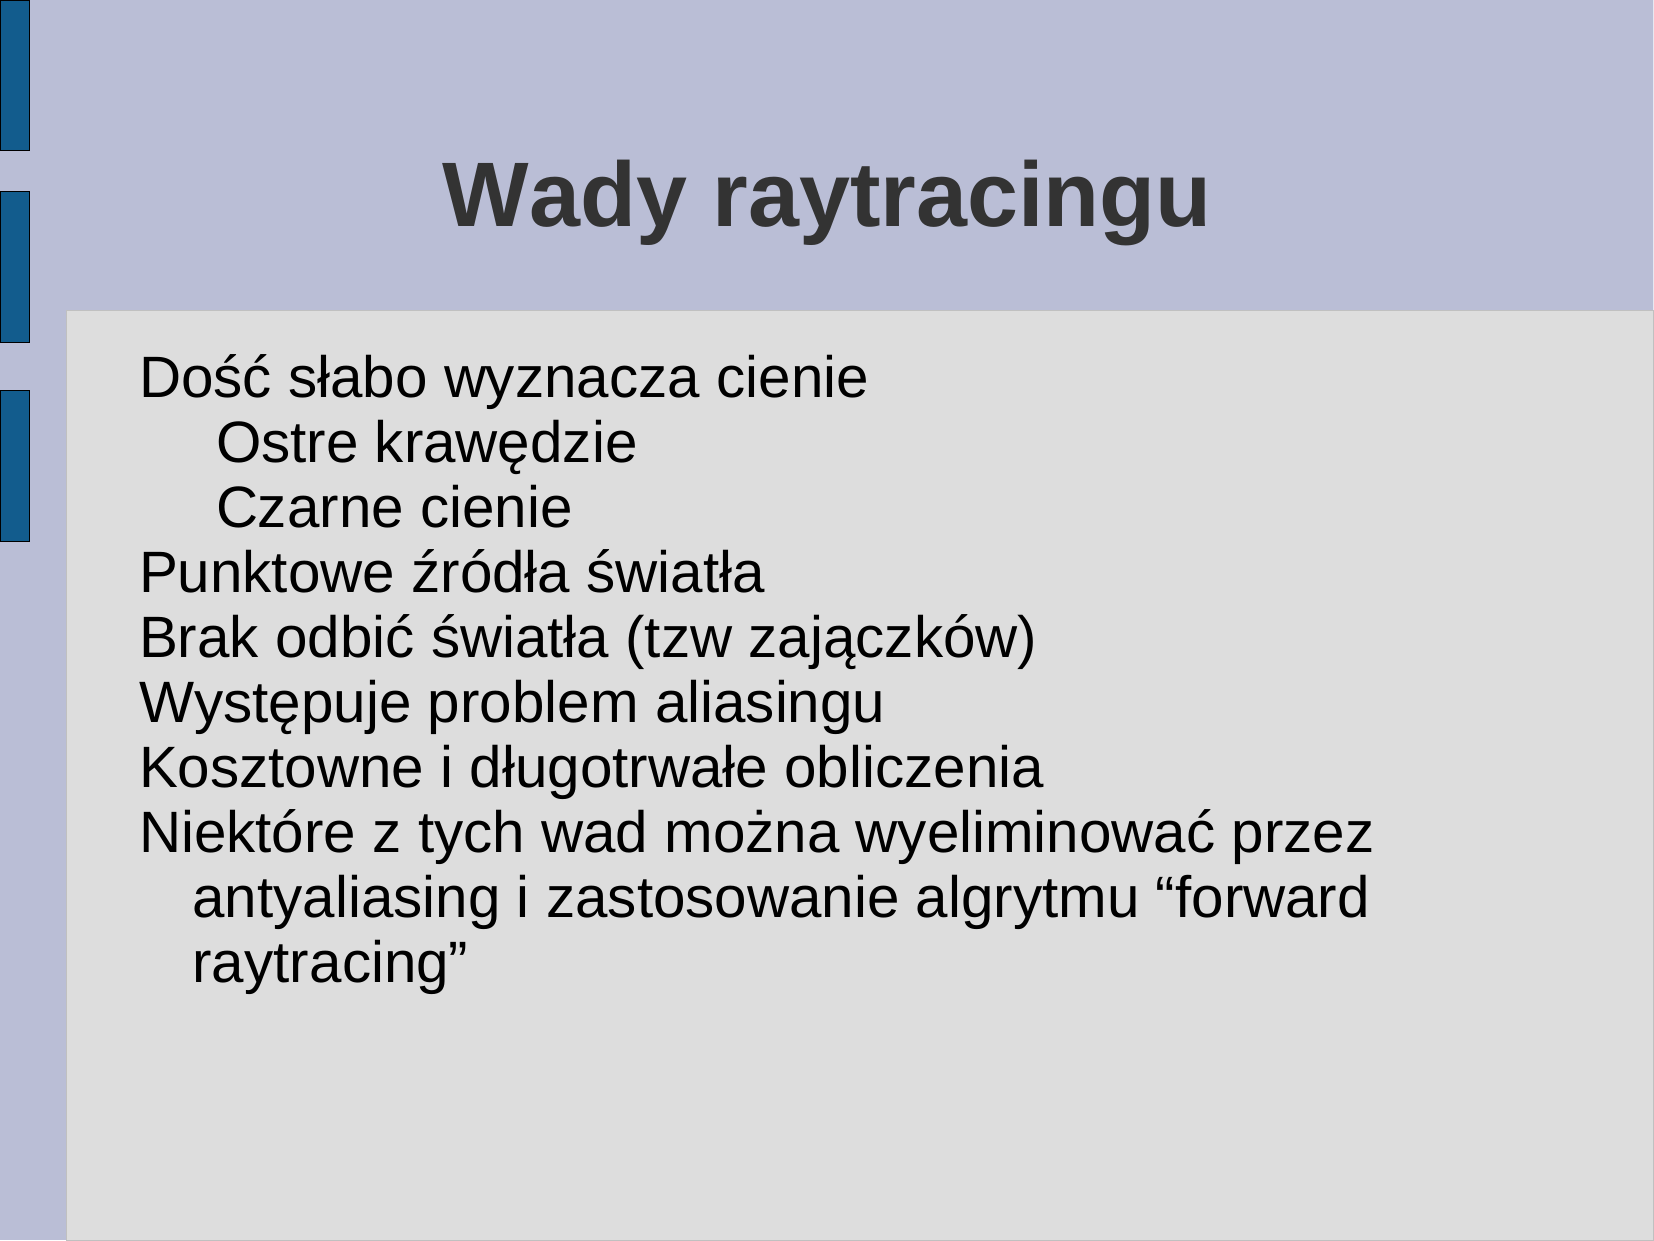

# Wady raytracingu
Dość słabo wyznacza cienie
Ostre krawędzie
Czarne cienie
Punktowe źródła światła
Brak odbić światła (tzw zajączków)
Występuje problem aliasingu
Kosztowne i długotrwałe obliczenia
Niektóre z tych wad można wyeliminować przez antyaliasing i zastosowanie algrytmu “forward raytracing”